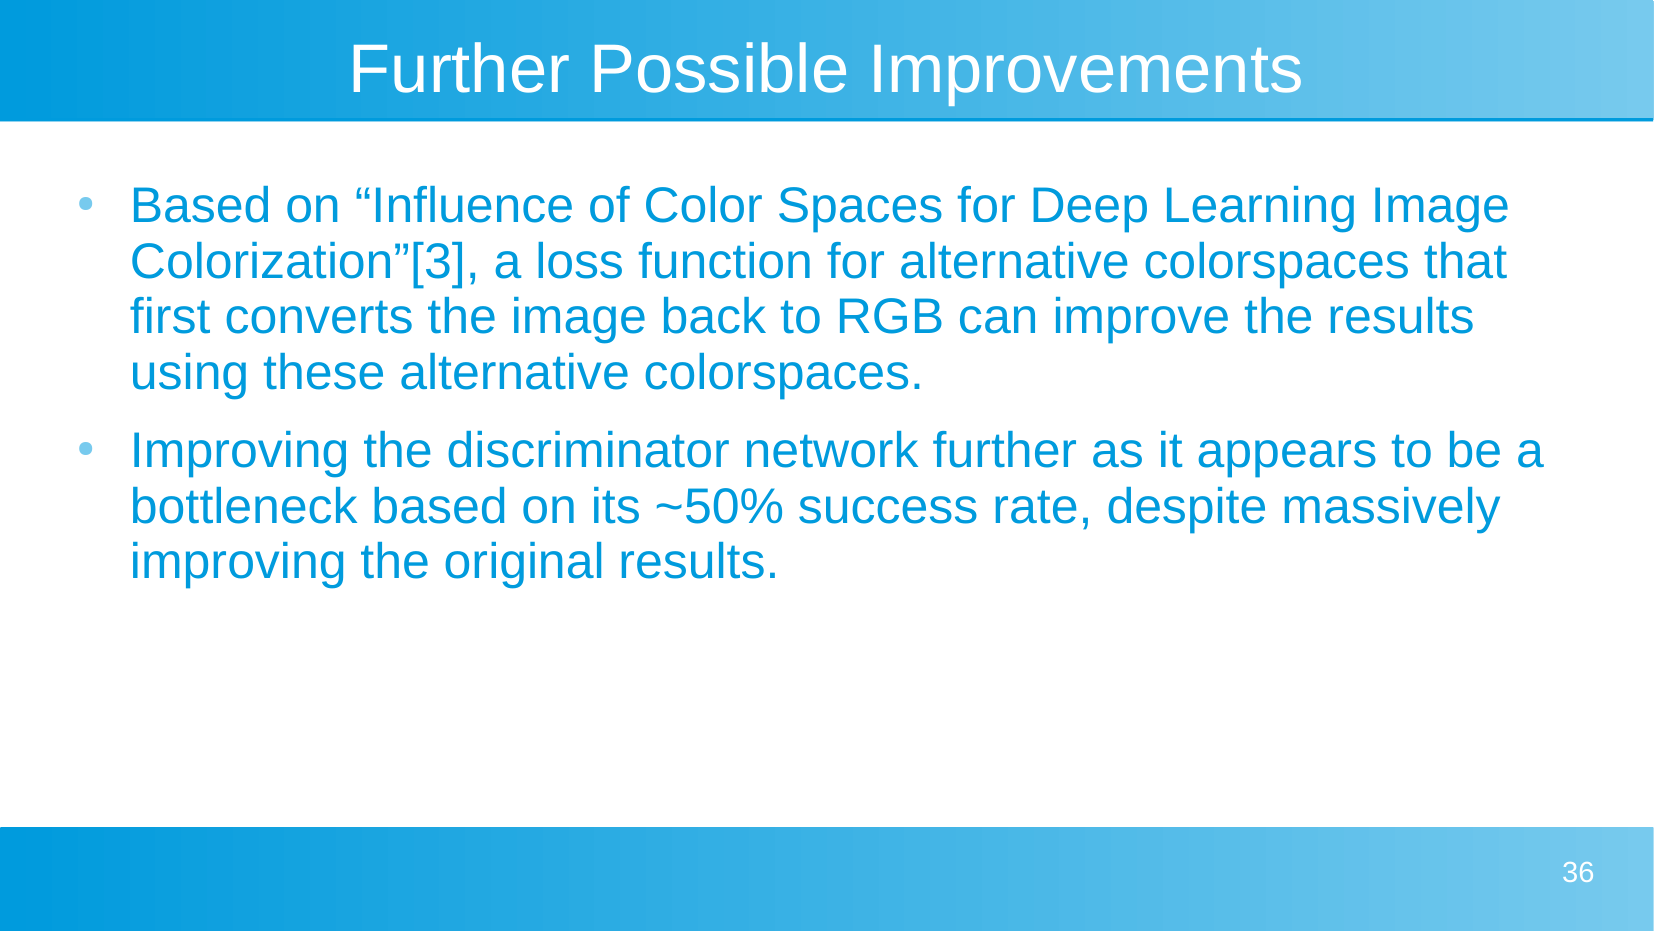

# Further Possible Improvements
Based on “Influence of Color Spaces for Deep Learning Image Colorization”[3], a loss function for alternative colorspaces that first converts the image back to RGB can improve the results using these alternative colorspaces.
Improving the discriminator network further as it appears to be a bottleneck based on its ~50% success rate, despite massively improving the original results.
36